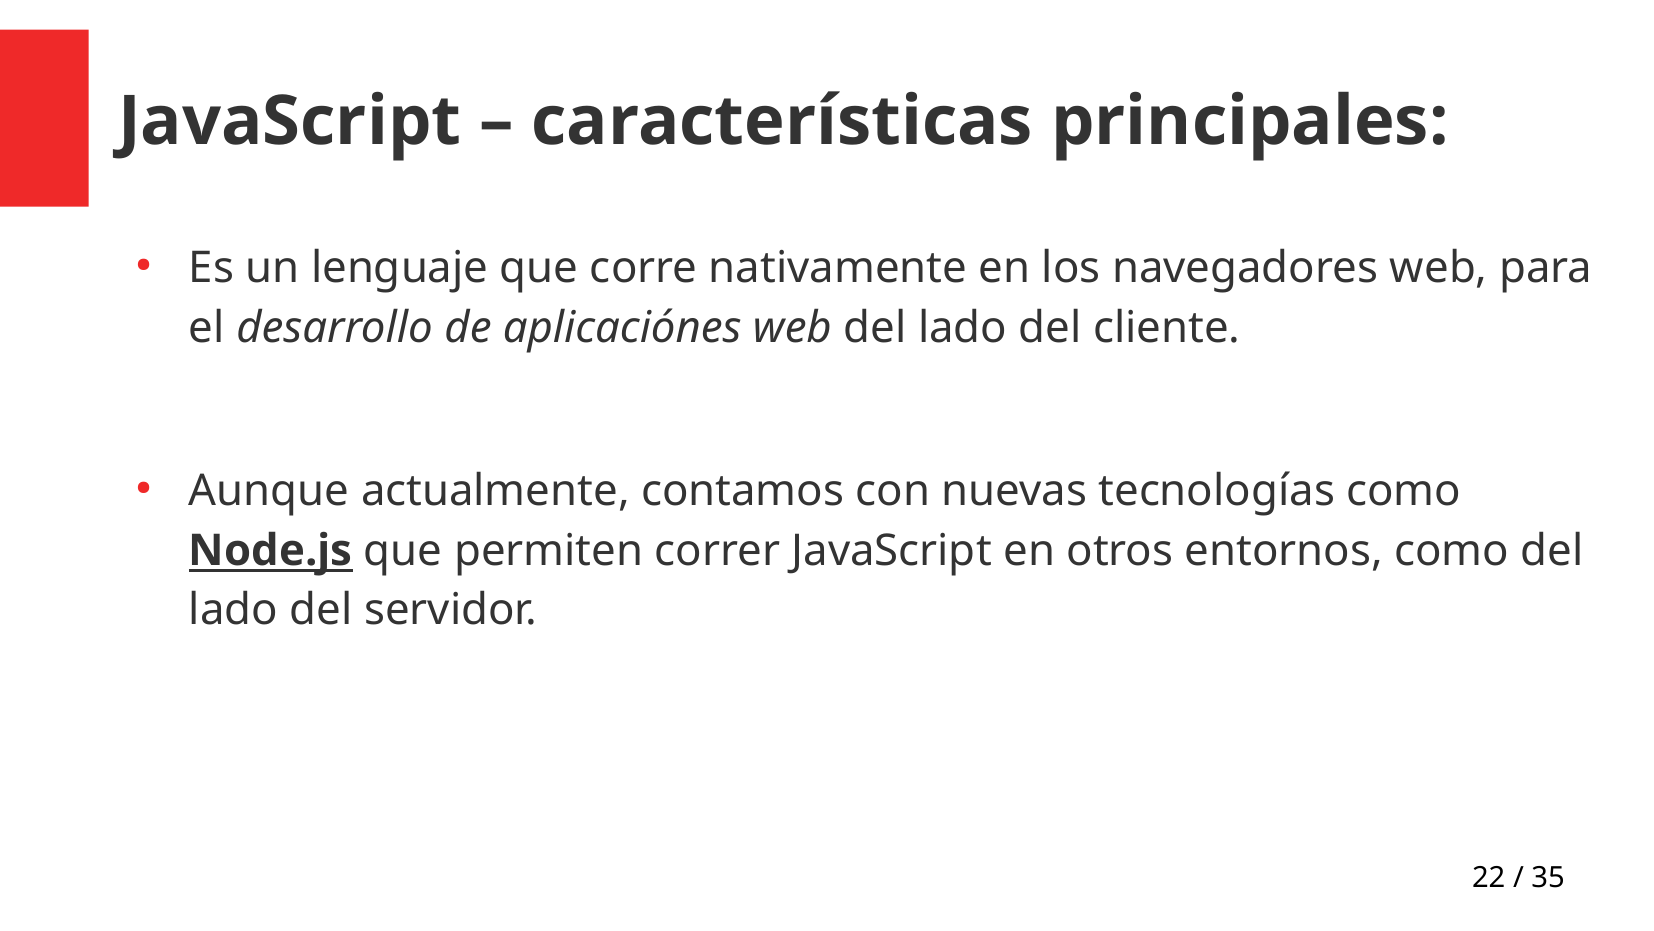

# JavaScript – características principales:
Es un lenguaje que corre nativamente en los navegadores web, para el desarrollo de aplicaciónes web del lado del cliente.
Aunque actualmente, contamos con nuevas tecnologías como Node.js que permiten correr JavaScript en otros entornos, como del lado del servidor.
22